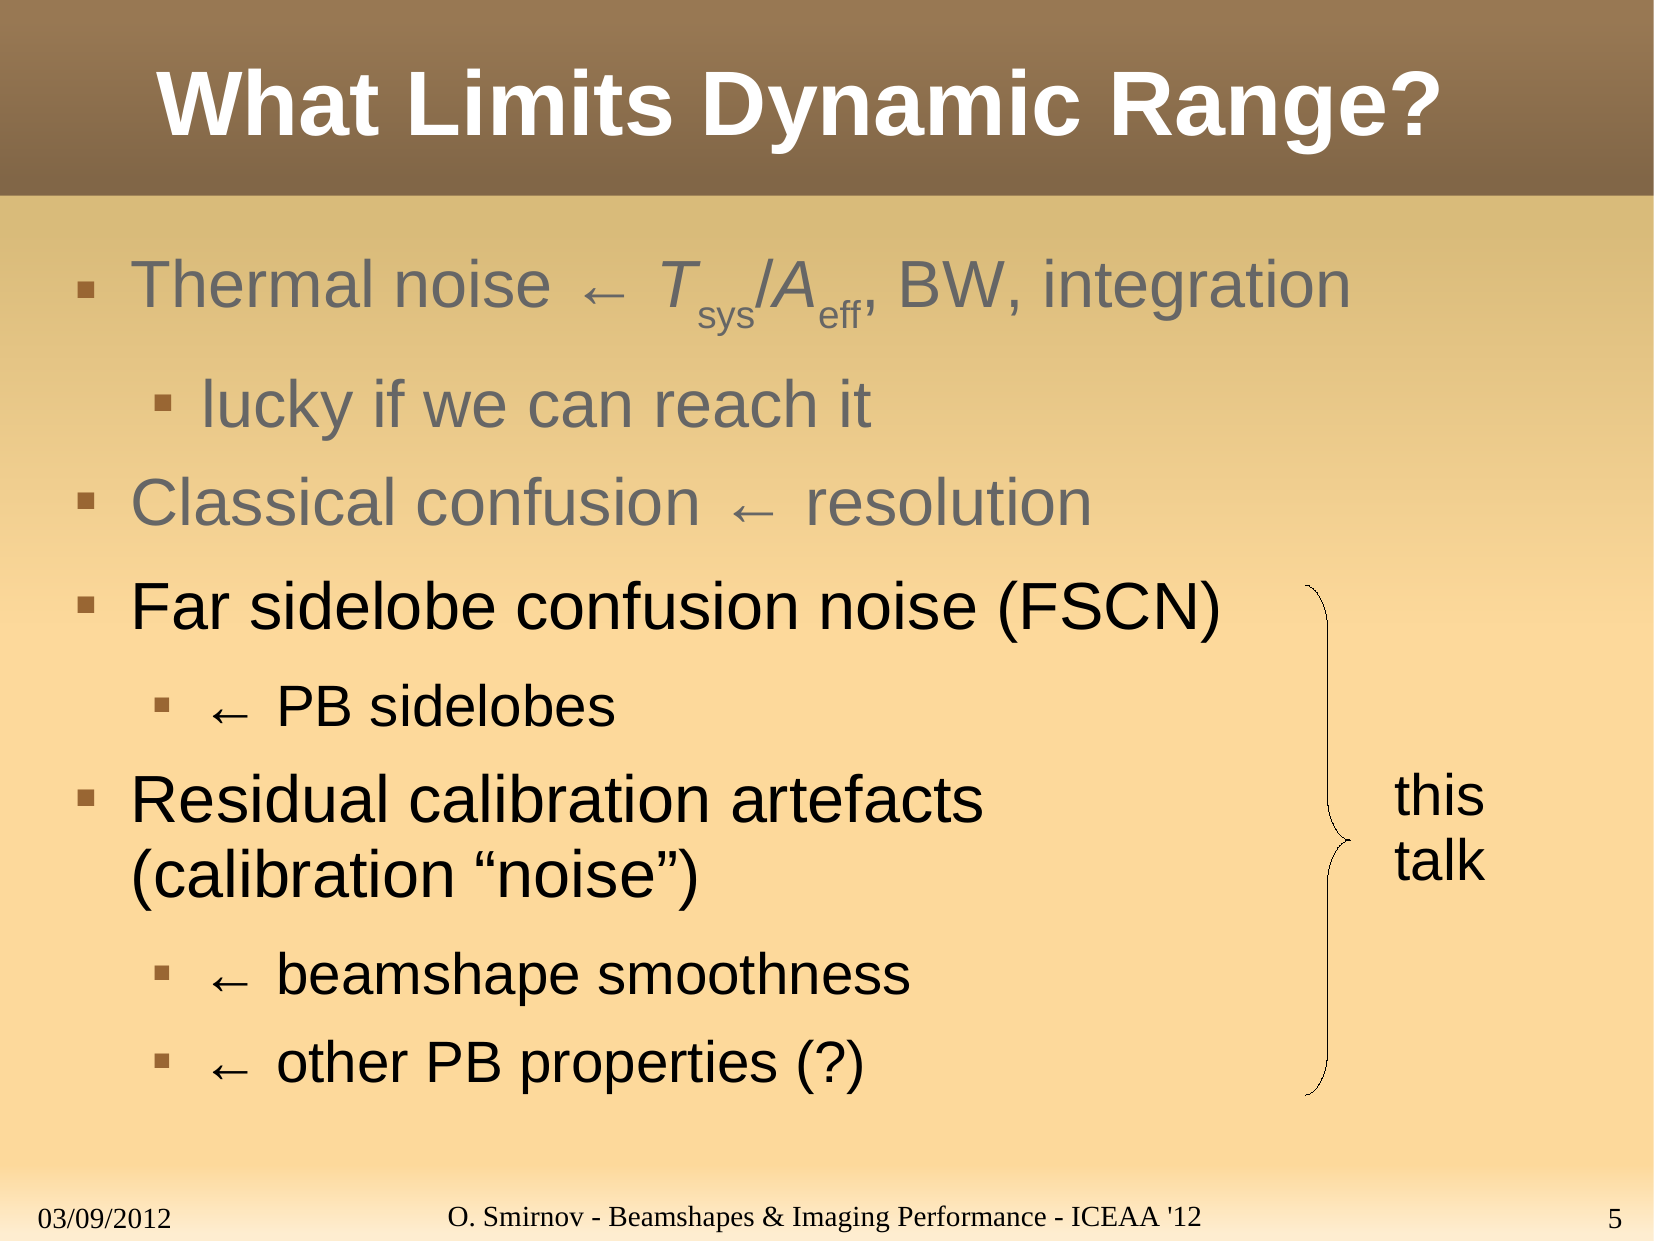

# What Limits Dynamic Range?
Thermal noise ← Tsys/Aeff, BW, integration
lucky if we can reach it
Classical confusion ← resolution
Far sidelobe confusion noise (FSCN)
← PB sidelobes
Residual calibration artefacts
(calibration “noise”)
← beamshape smoothness
← other PB properties (?)
this
talk
O. Smirnov - Beamshapes & Imaging Performance - ICEAA '12
03/09/2012
5